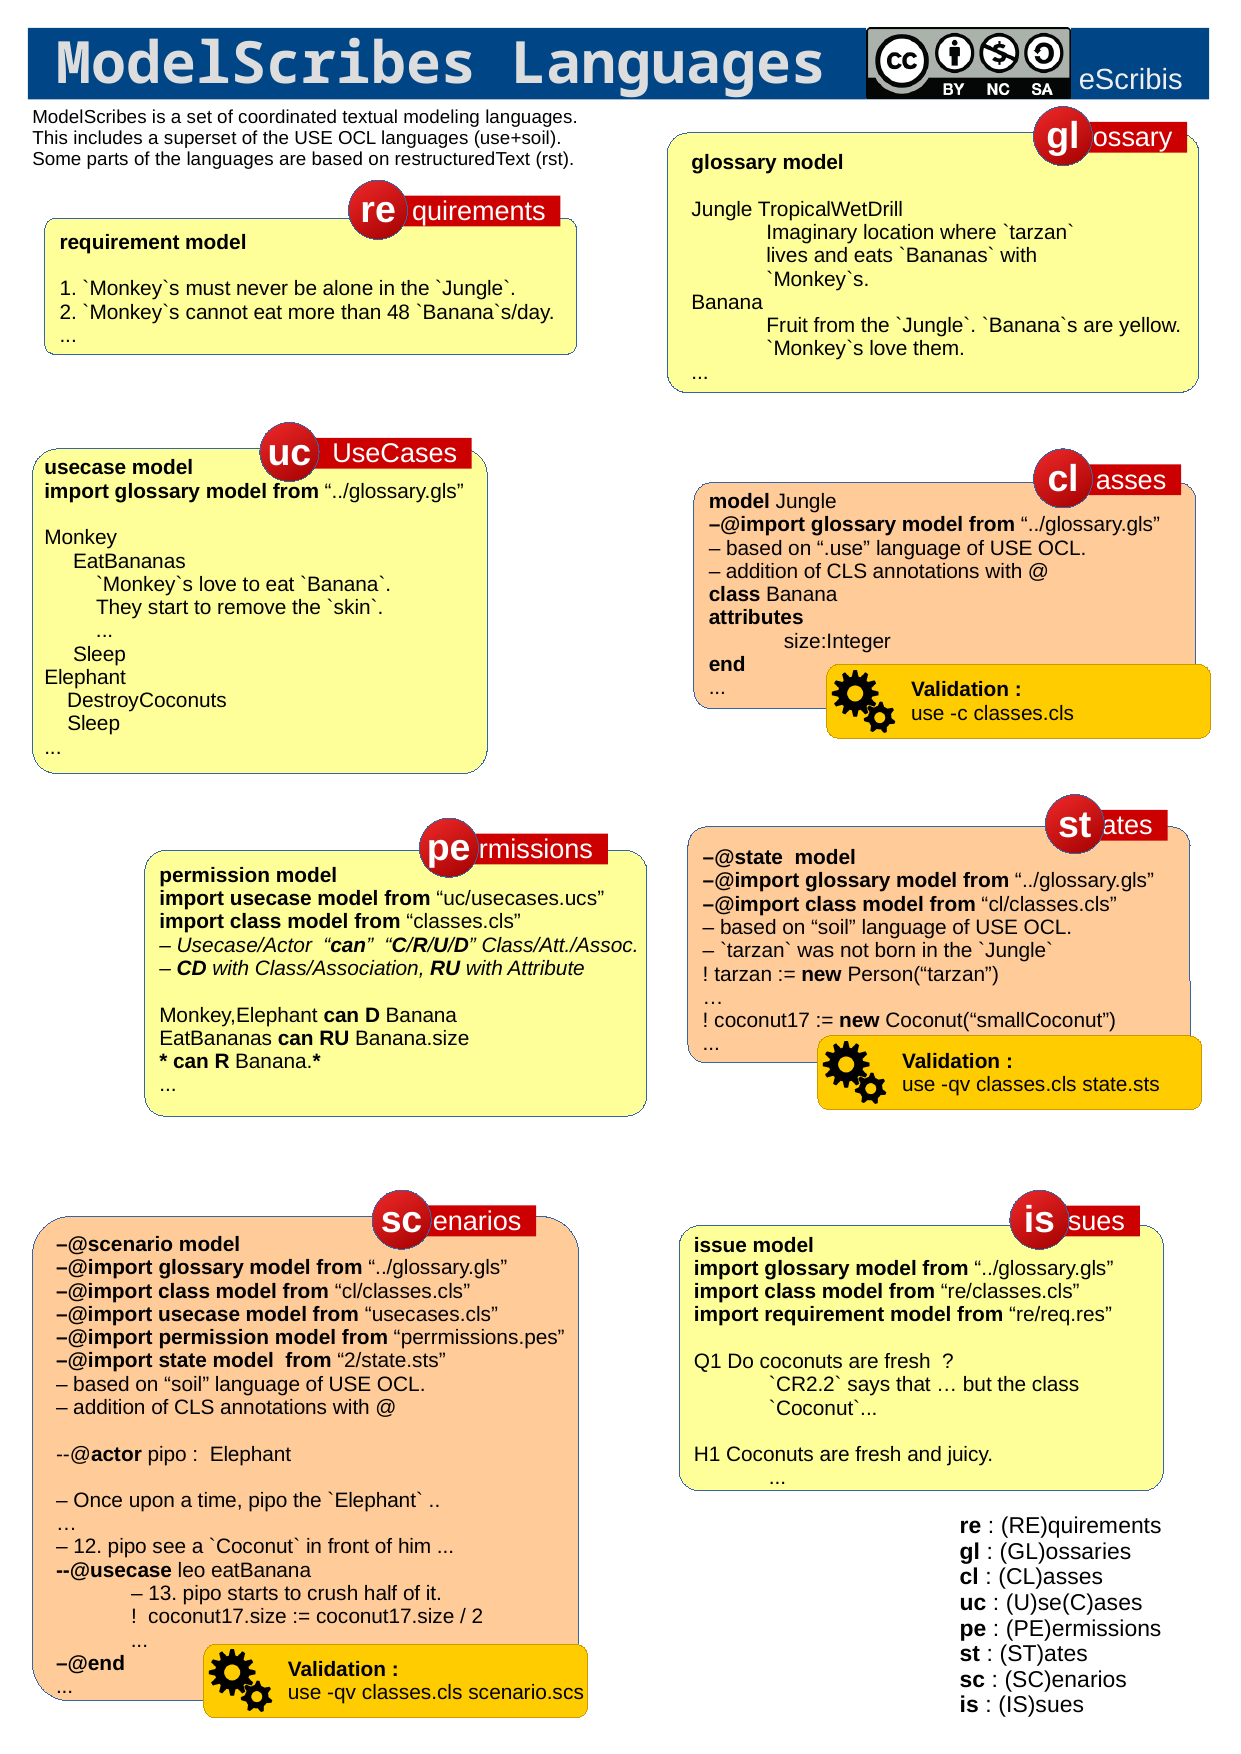

ModelScribes Languages
eScribis
ModelScribes is a set of coordinated textual modeling languages.
This includes a superset of the USE OCL languages (use+soil).
Some parts of the languages are based on restructuredText (rst).
re
gl
ossary
glossary model
Jungle TropicalWetDrill
	Imaginary location where `tarzan`
	lives and eats `Bananas` with
	`Monkey`s.
Banana
	Fruit from the `Jungle`. `Banana`s are yellow.
	`Monkey`s love them.
...
re
re
quirements
requirement model
1. `Monkey`s must never be alone in the `Jungle`.
2. `Monkey`s cannot eat more than 48 `Banana`s/day.
...
re
uc
UseCases
usecase model
import glossary model from “../glossary.gls”
Monkey
 EatBananas
 `Monkey`s love to eat `Banana`.
 They start to remove the `skin`.
 ...
 Sleep
Elephant
 DestroyCoconuts
 Sleep
...
re
cl
asses
model Jungle
–@import glossary model from “../glossary.gls”
– based on “.use” language of USE OCL.
– addition of CLS annotations with @
class Banana
attributes
	size:Integer
end
...
Validation :
use -c classes.cls
re
st
tates
re
pe
rmissions
–@state model
–@import glossary model from “../glossary.gls”
–@import class model from “cl/classes.cls”
– based on “soil” language of USE OCL.
– `tarzan` was not born in the `Jungle`
! tarzan := new Person(“tarzan”)
…
! coconut17 := new Coconut(“smallCoconut”)
...
permission model
import usecase model from “uc/usecases.ucs”
import class model from “classes.cls”
– Usecase/Actor “can” “C/R/U/D” Class/Att./Assoc.
– CD with Class/Association, RU with Attribute
Monkey,Elephant can D Banana
EatBananas can RU Banana.size
* can R Banana.*
...
Validation :
use -qv classes.cls state.sts
re
sc
re
is
enarios
sues
–@scenario model
–@import glossary model from “../glossary.gls”
–@import class model from “cl/classes.cls”
–@import usecase model from “usecases.cls”
–@import permission model from “perrmissions.pes”
–@import state model from “2/state.sts”
– based on “soil” language of USE OCL.
– addition of CLS annotations with @
--@actor pipo : Elephant
– Once upon a time, pipo the `Elephant` ..
…
– 12. pipo see a `Coconut` in front of him ...
--@usecase leo eatBanana
	– 13. pipo starts to crush half of it.
	! coconut17.size := coconut17.size / 2
 ...
–@end
...
issue model
import glossary model from “../glossary.gls”
import class model from “re/classes.cls”
import requirement model from “re/req.res”
Q1 Do coconuts are fresh ?
	`CR2.2` says that … but the class
	`Coconut`...
H1 Coconuts are fresh and juicy.
	...
re : (RE)quirements
gl : (GL)ossaries
cl : (CL)asses
uc : (U)se(C)ases
pe : (PE)ermissions
st : (ST)ates
sc : (SC)enarios
is : (IS)sues
Validation :
use -qv classes.cls scenario.scs